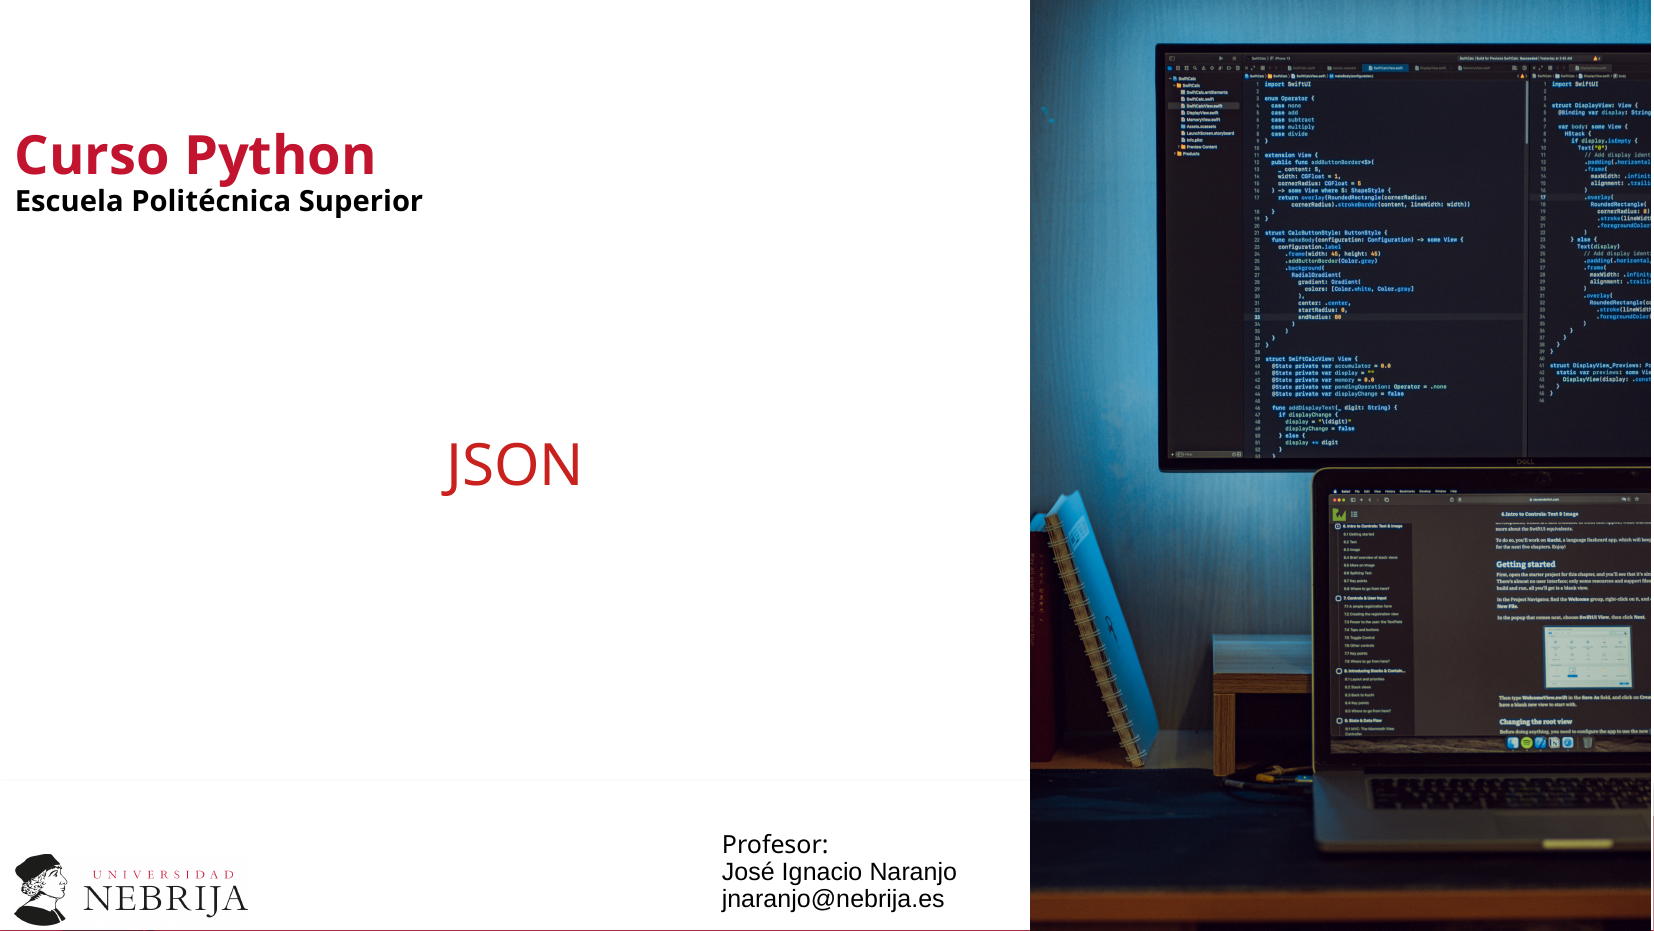

Curso Python
Escuela Politécnica Superior
JSON
Profesor:
José Ignacio Naranjo
jnaranjo@nebrija.es